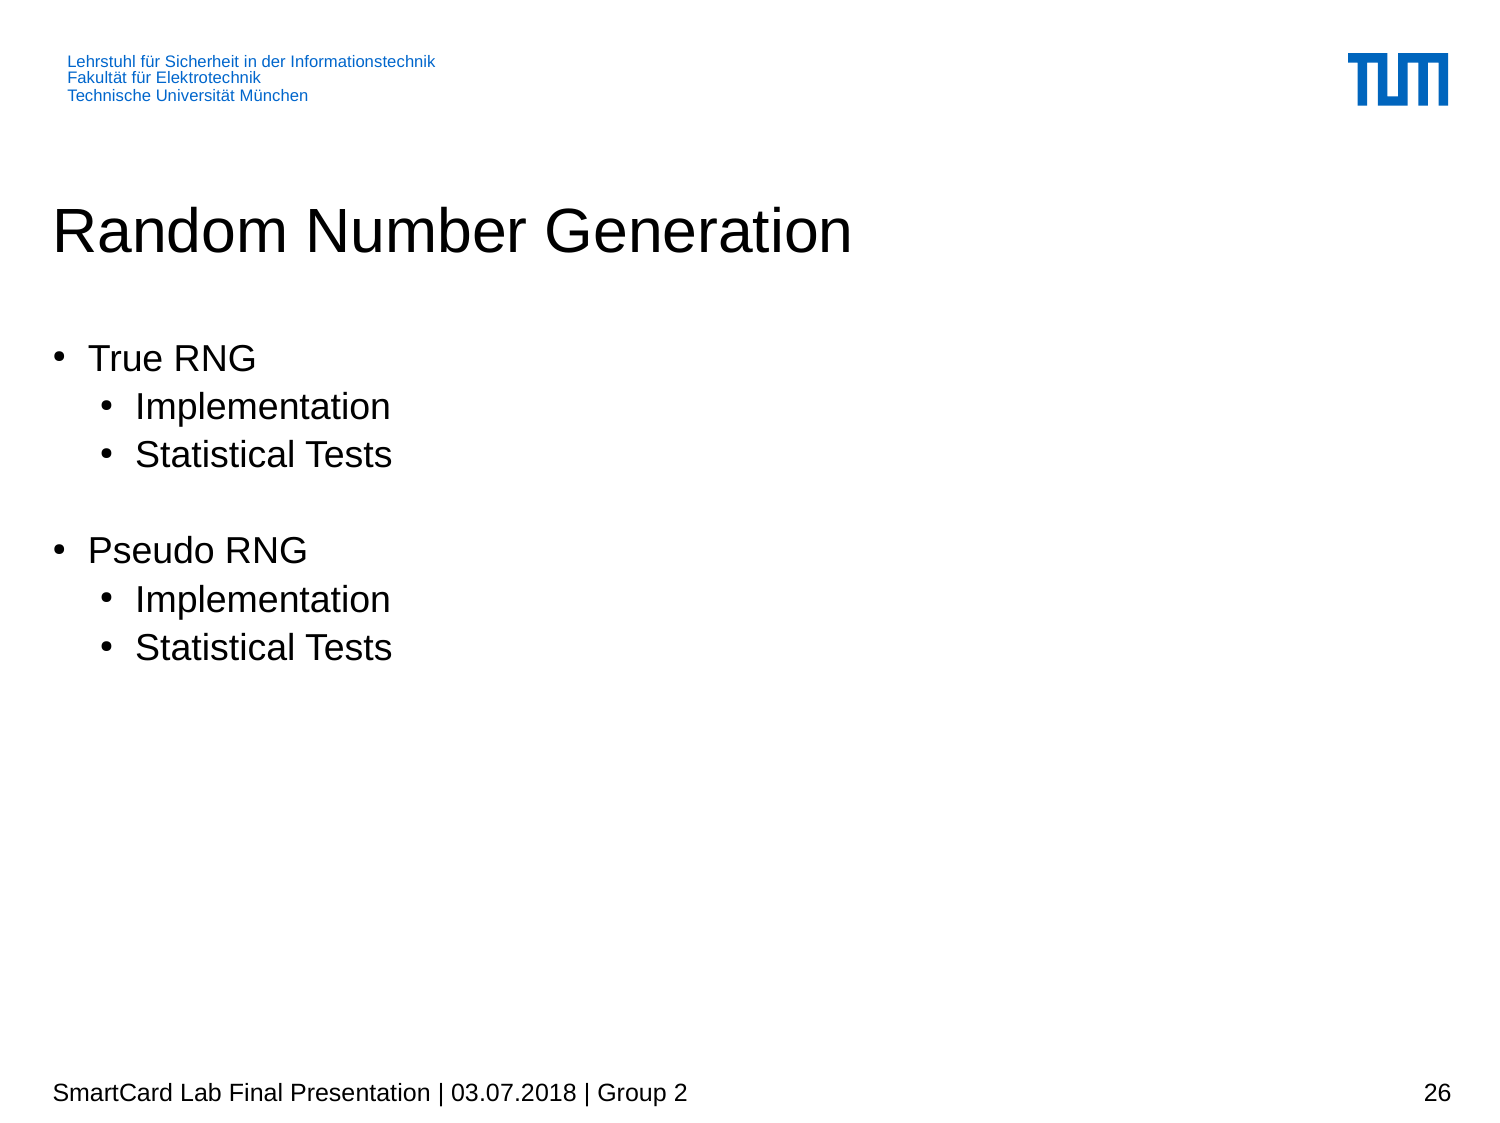

# Random Number Generation
True RNG
Implementation
Statistical Tests
Pseudo RNG
Implementation
Statistical Tests
SmartCard Lab Final Presentation | 03.07.2018 | Group 2
26